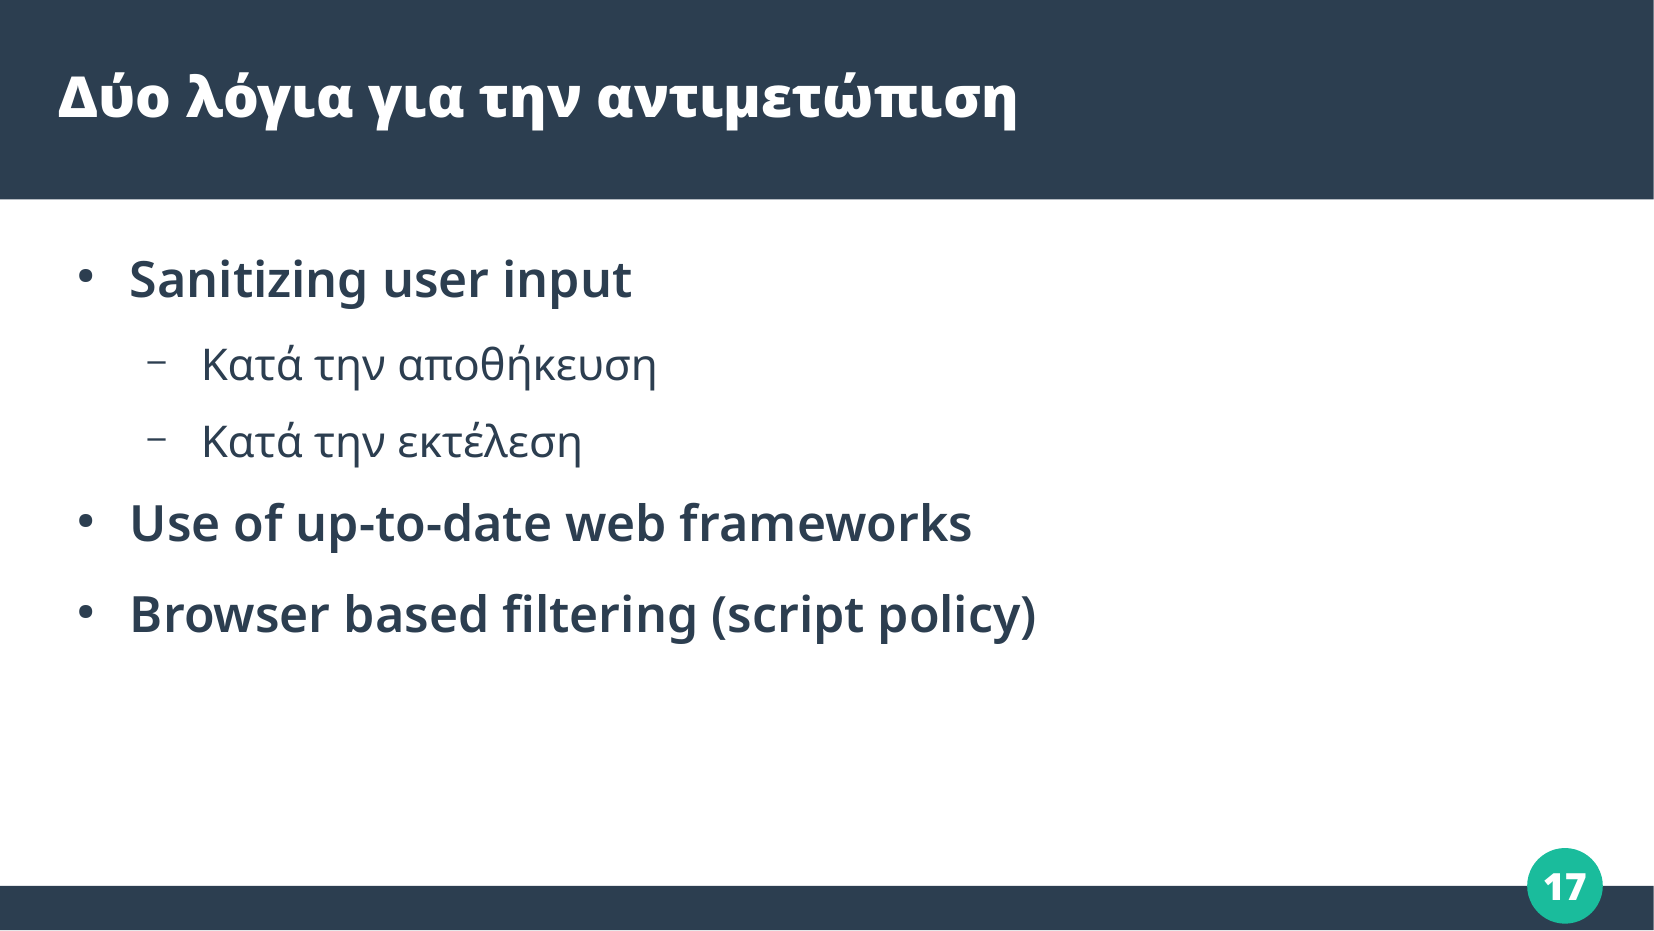

# Δύο λόγια για την αντιμετώπιση
Sanitizing user input
Κατά την αποθήκευση
Κατά την εκτέλεση
Use of up-to-date web frameworks
Browser based filtering (script policy)